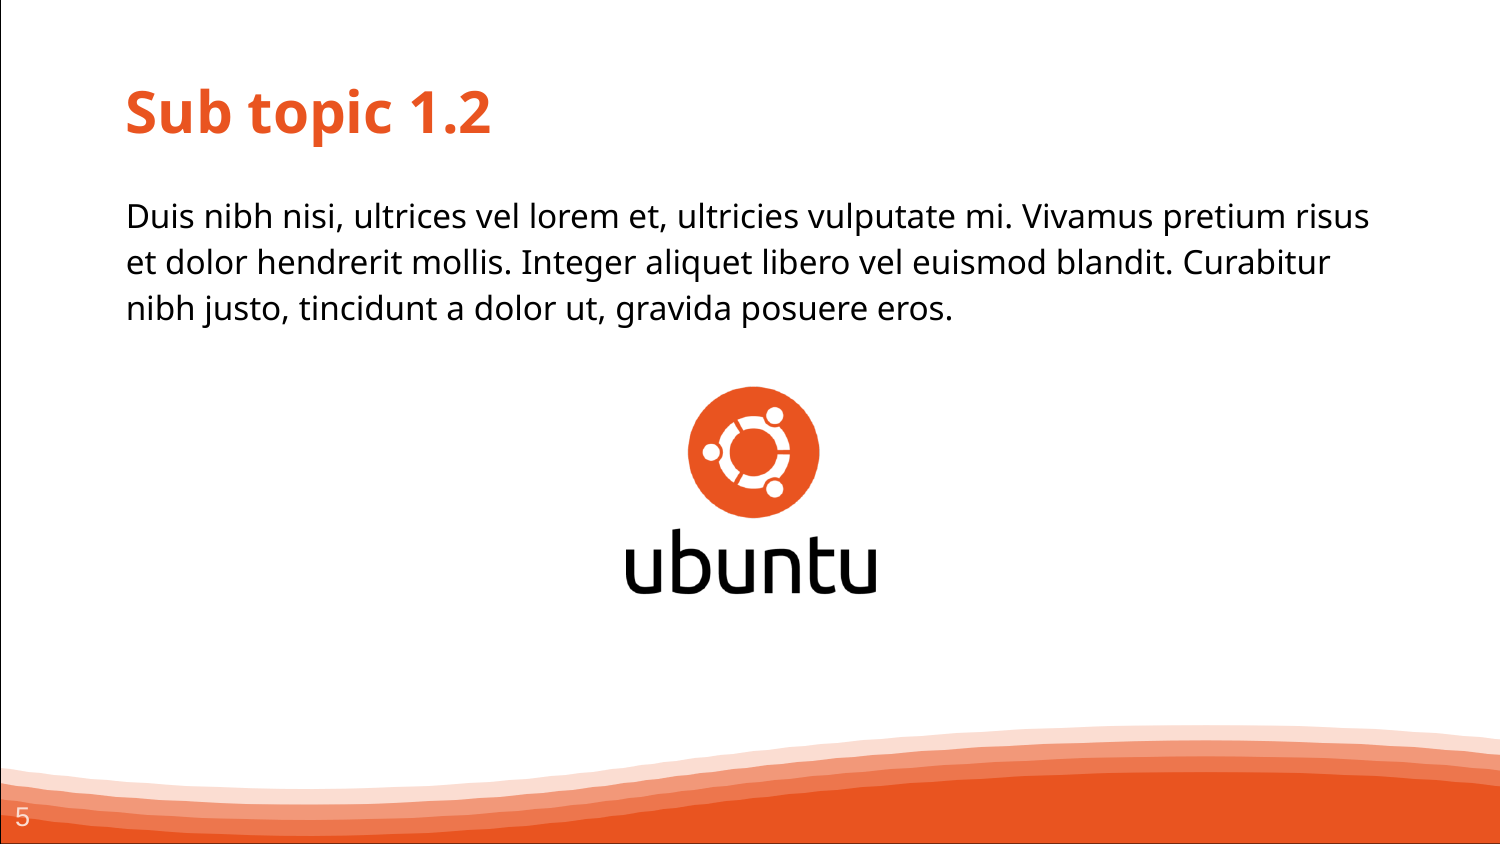

# Sub topic 1.2
Duis nibh nisi, ultrices vel lorem et, ultricies vulputate mi. Vivamus pretium risus et dolor hendrerit mollis. Integer aliquet libero vel euismod blandit. Curabitur nibh justo, tincidunt a dolor ut, gravida posuere eros.